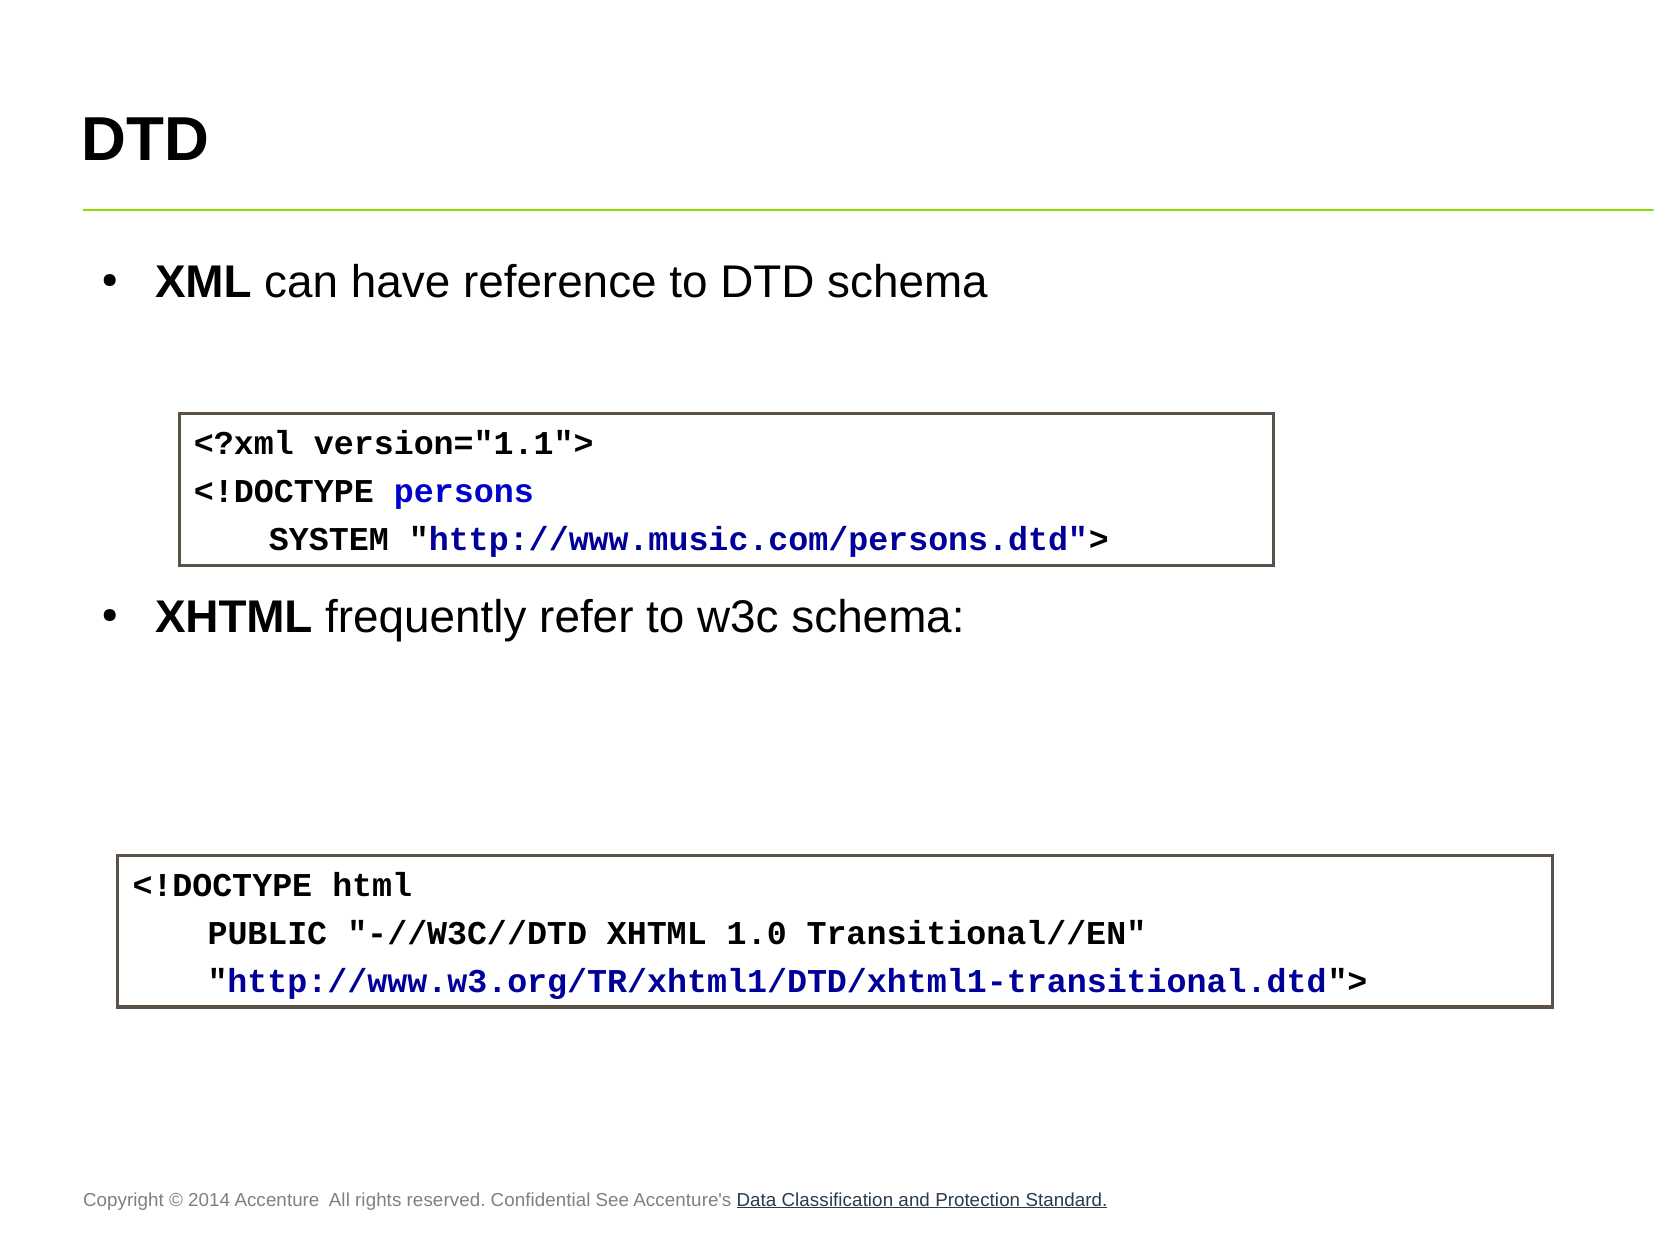

# DTD
XML can have reference to DTD schema
XHTML frequently refer to w3c schema:
<?xml version="1.1">
<!DOCTYPE persons
	SYSTEM "http://www.music.com/persons.dtd">
<!DOCTYPE html
	PUBLIC "-//W3C//DTD XHTML 1.0 Transitional//EN"
	"http://www.w3.org/TR/xhtml1/DTD/xhtml1-transitional.dtd">